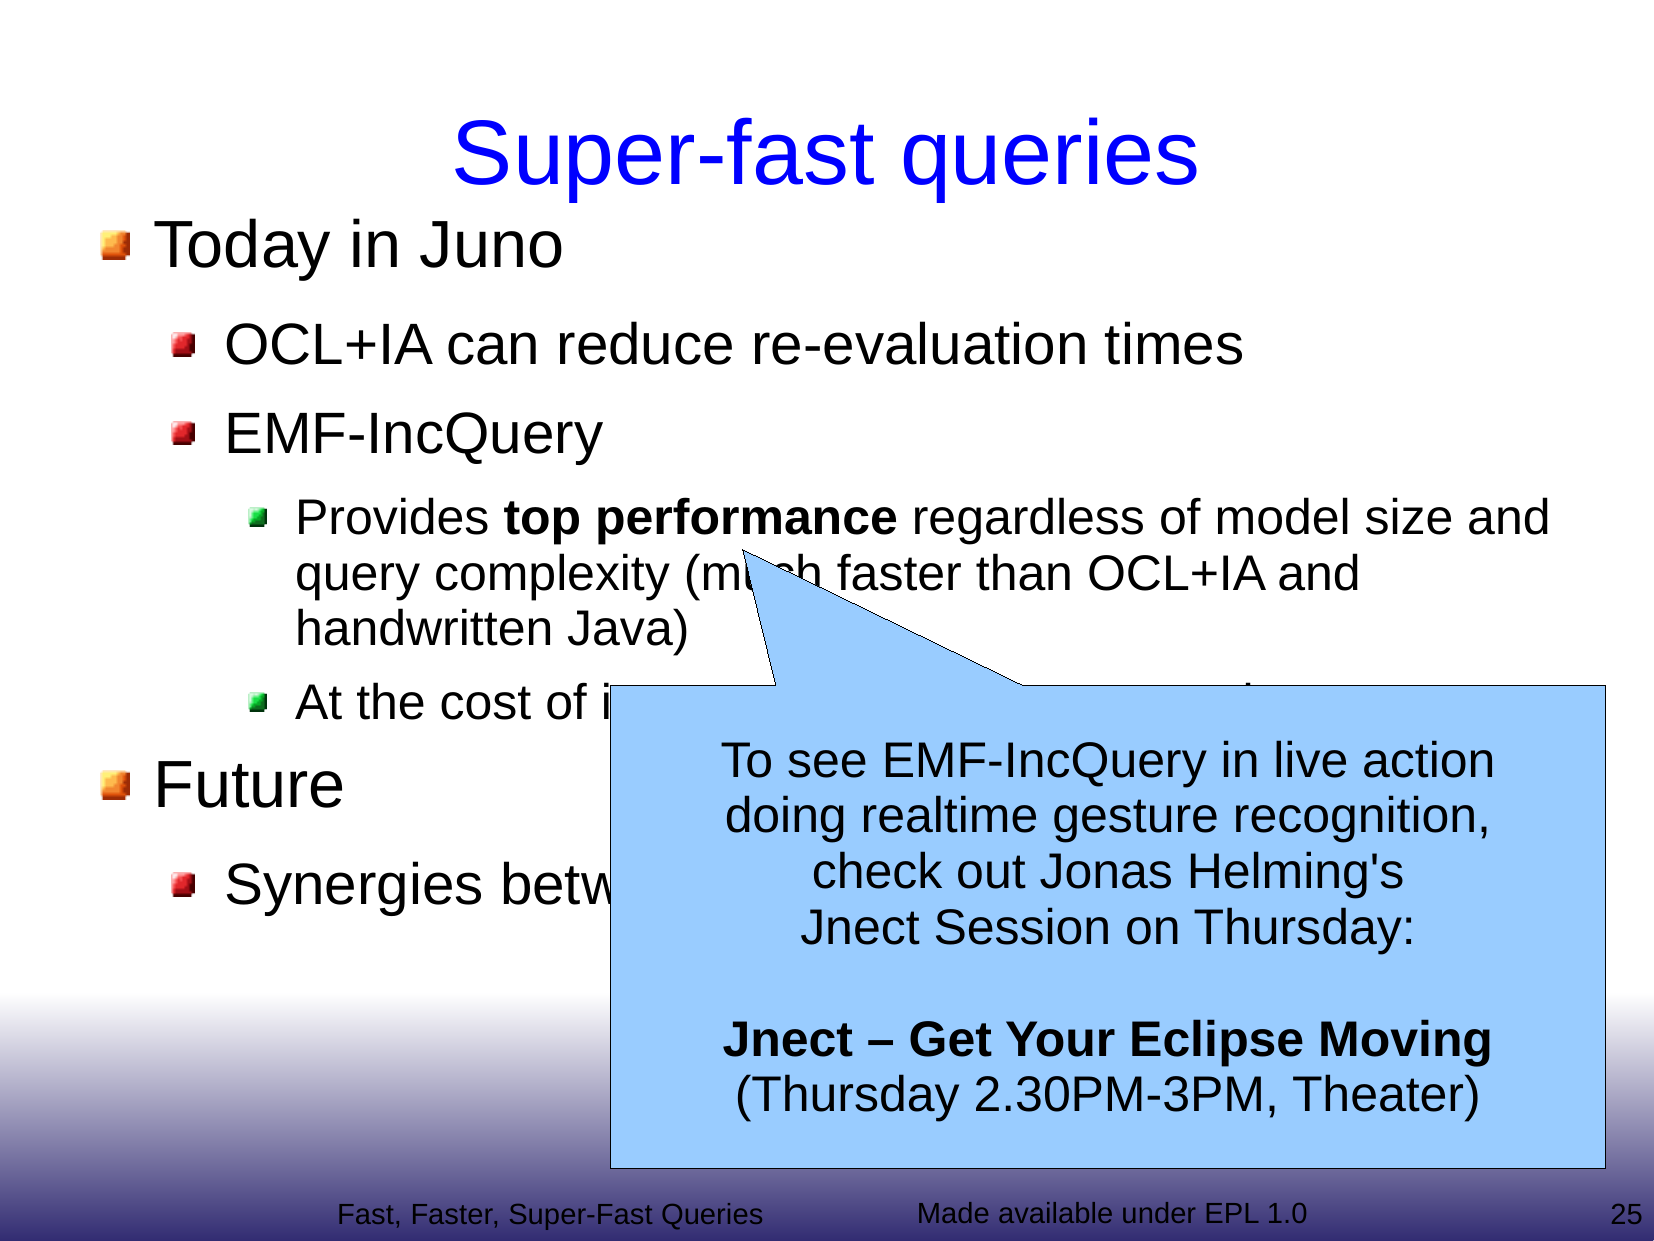

# Super-fast queries
Today in Juno
OCL+IA can reduce re-evaluation times
EMF-IncQuery
Provides top performance regardless of model size and query complexity (much faster than OCL+IA and handwritten Java)
At the cost of increased memory consumption
Future
Synergies between EMF-IncQuery and OCL(+IA)
To see EMF-IncQuery in live action
doing realtime gesture recognition,
check out Jonas Helming's
Jnect Session on Thursday:
Jnect – Get Your Eclipse Moving
(Thursday 2.30PM-3PM, Theater)
Fast, Faster, Super-Fast Queries
25